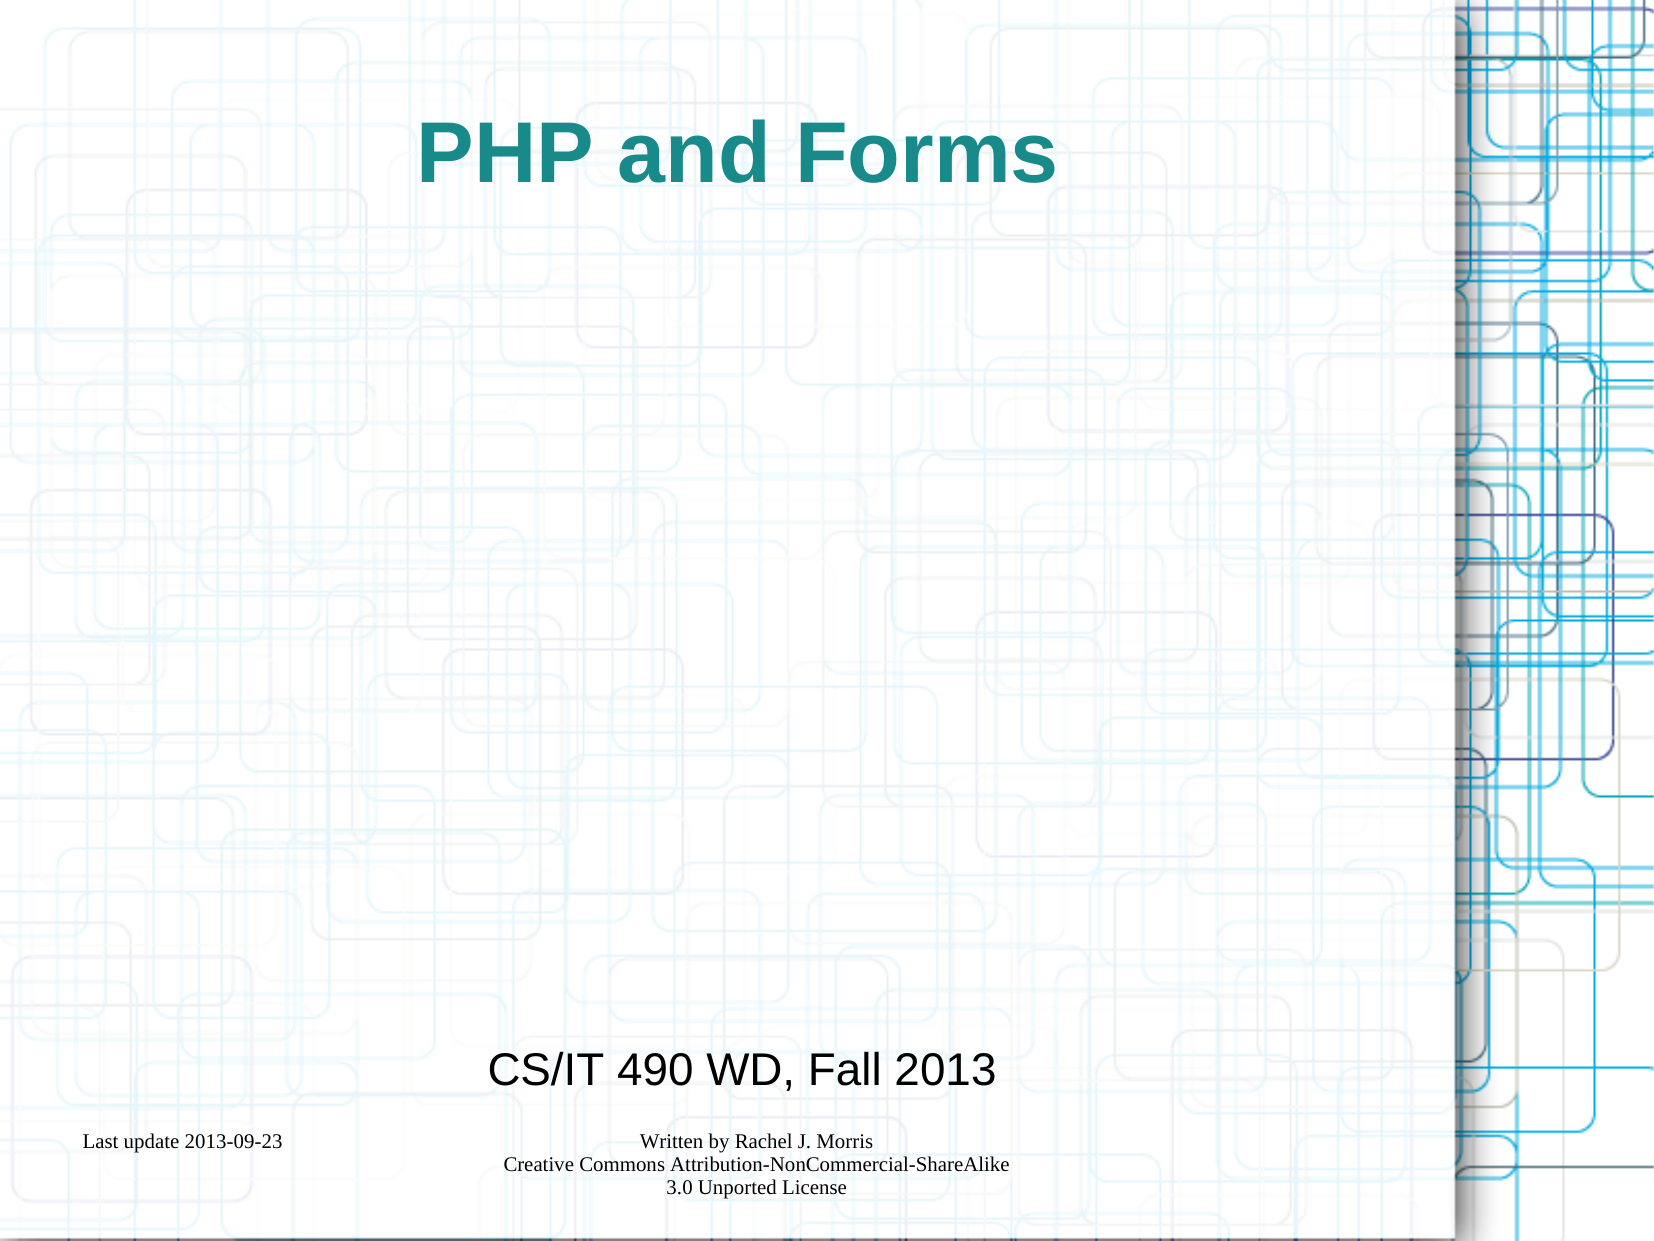

# PHP and Forms
CS/IT 490 WD, Fall 2013